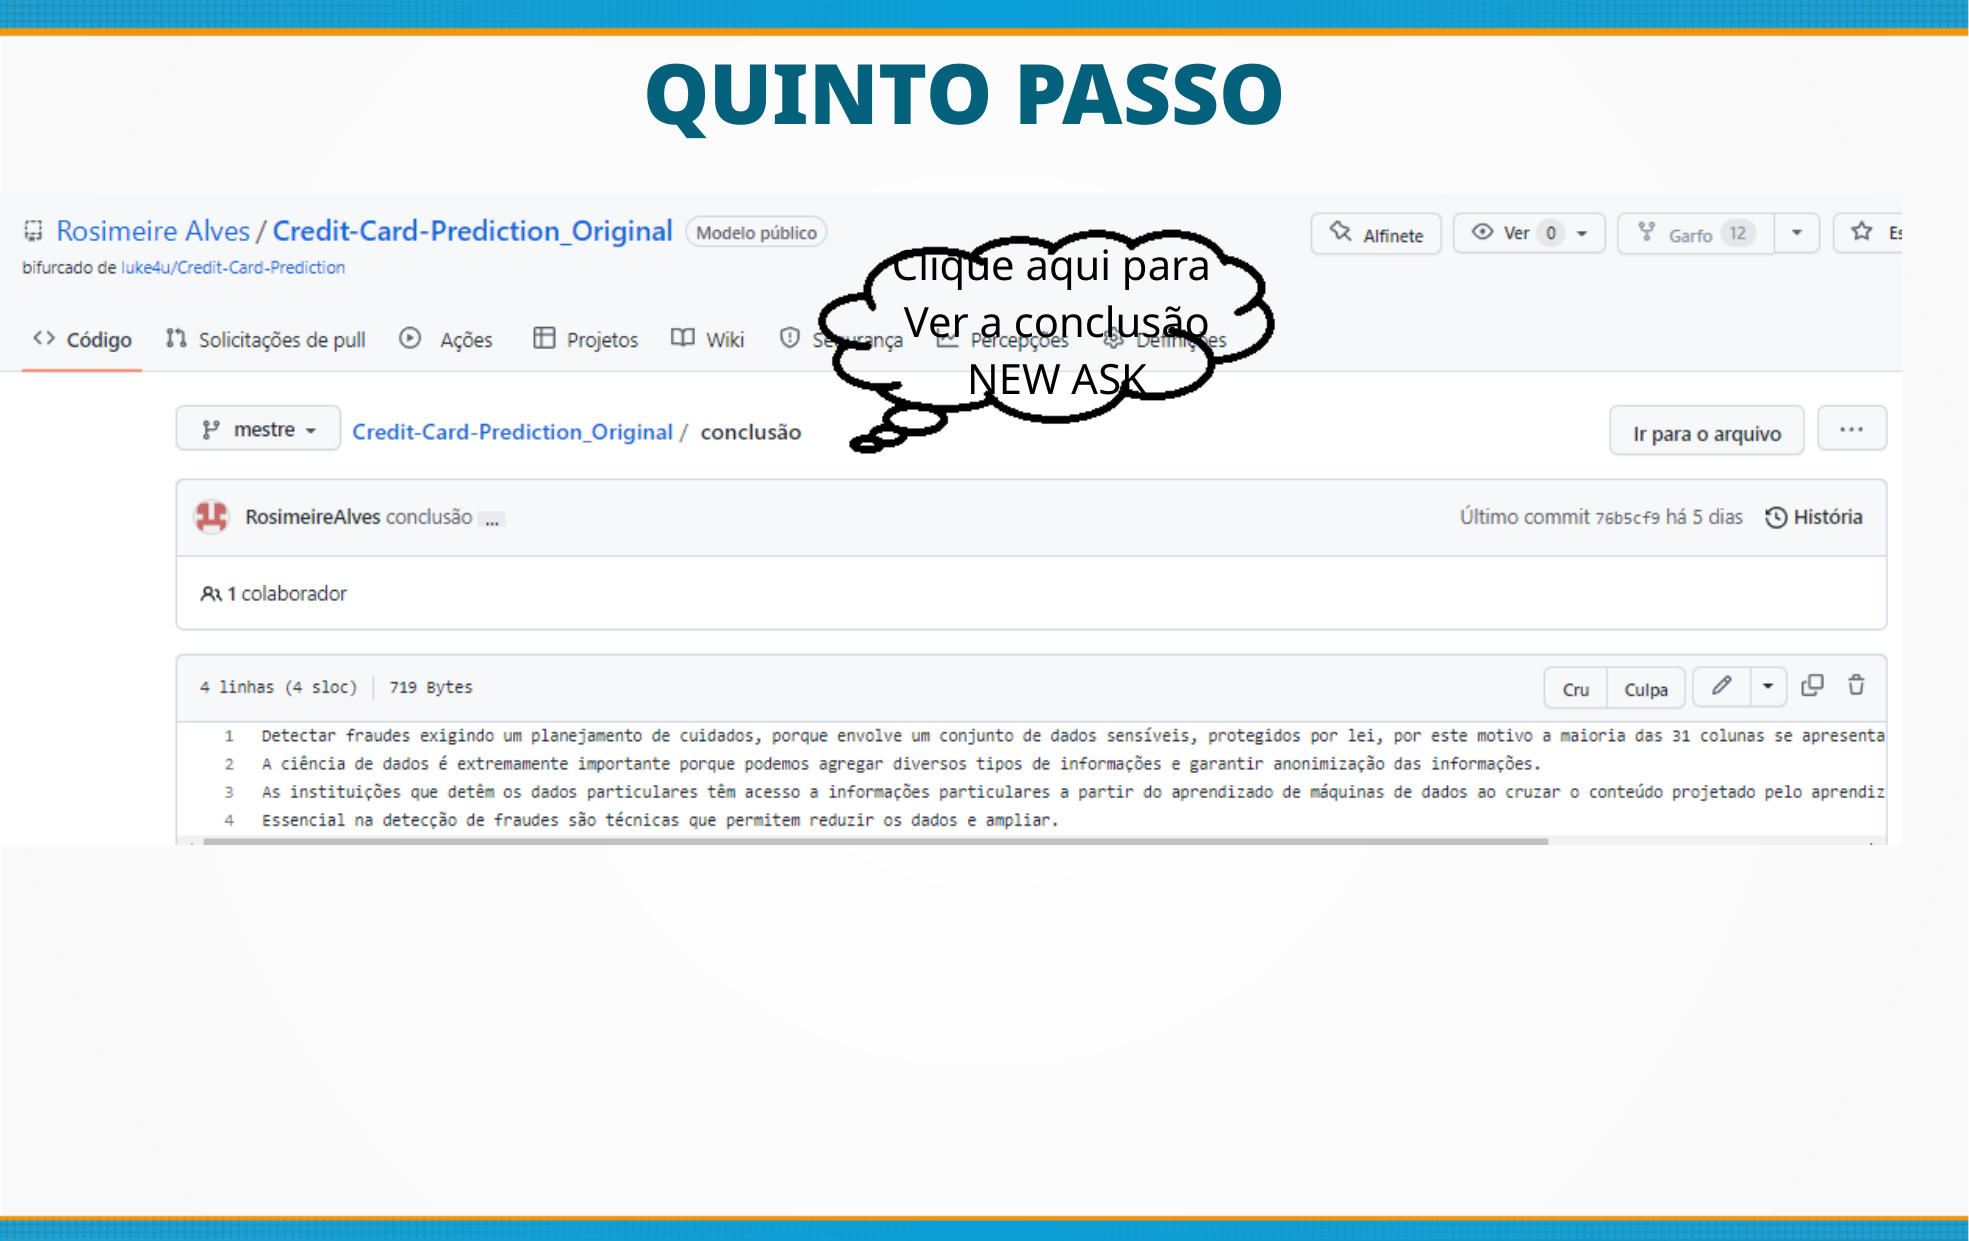

# QUINTO PASSO
Clique aqui para
Ver a conclusão NEW ASK